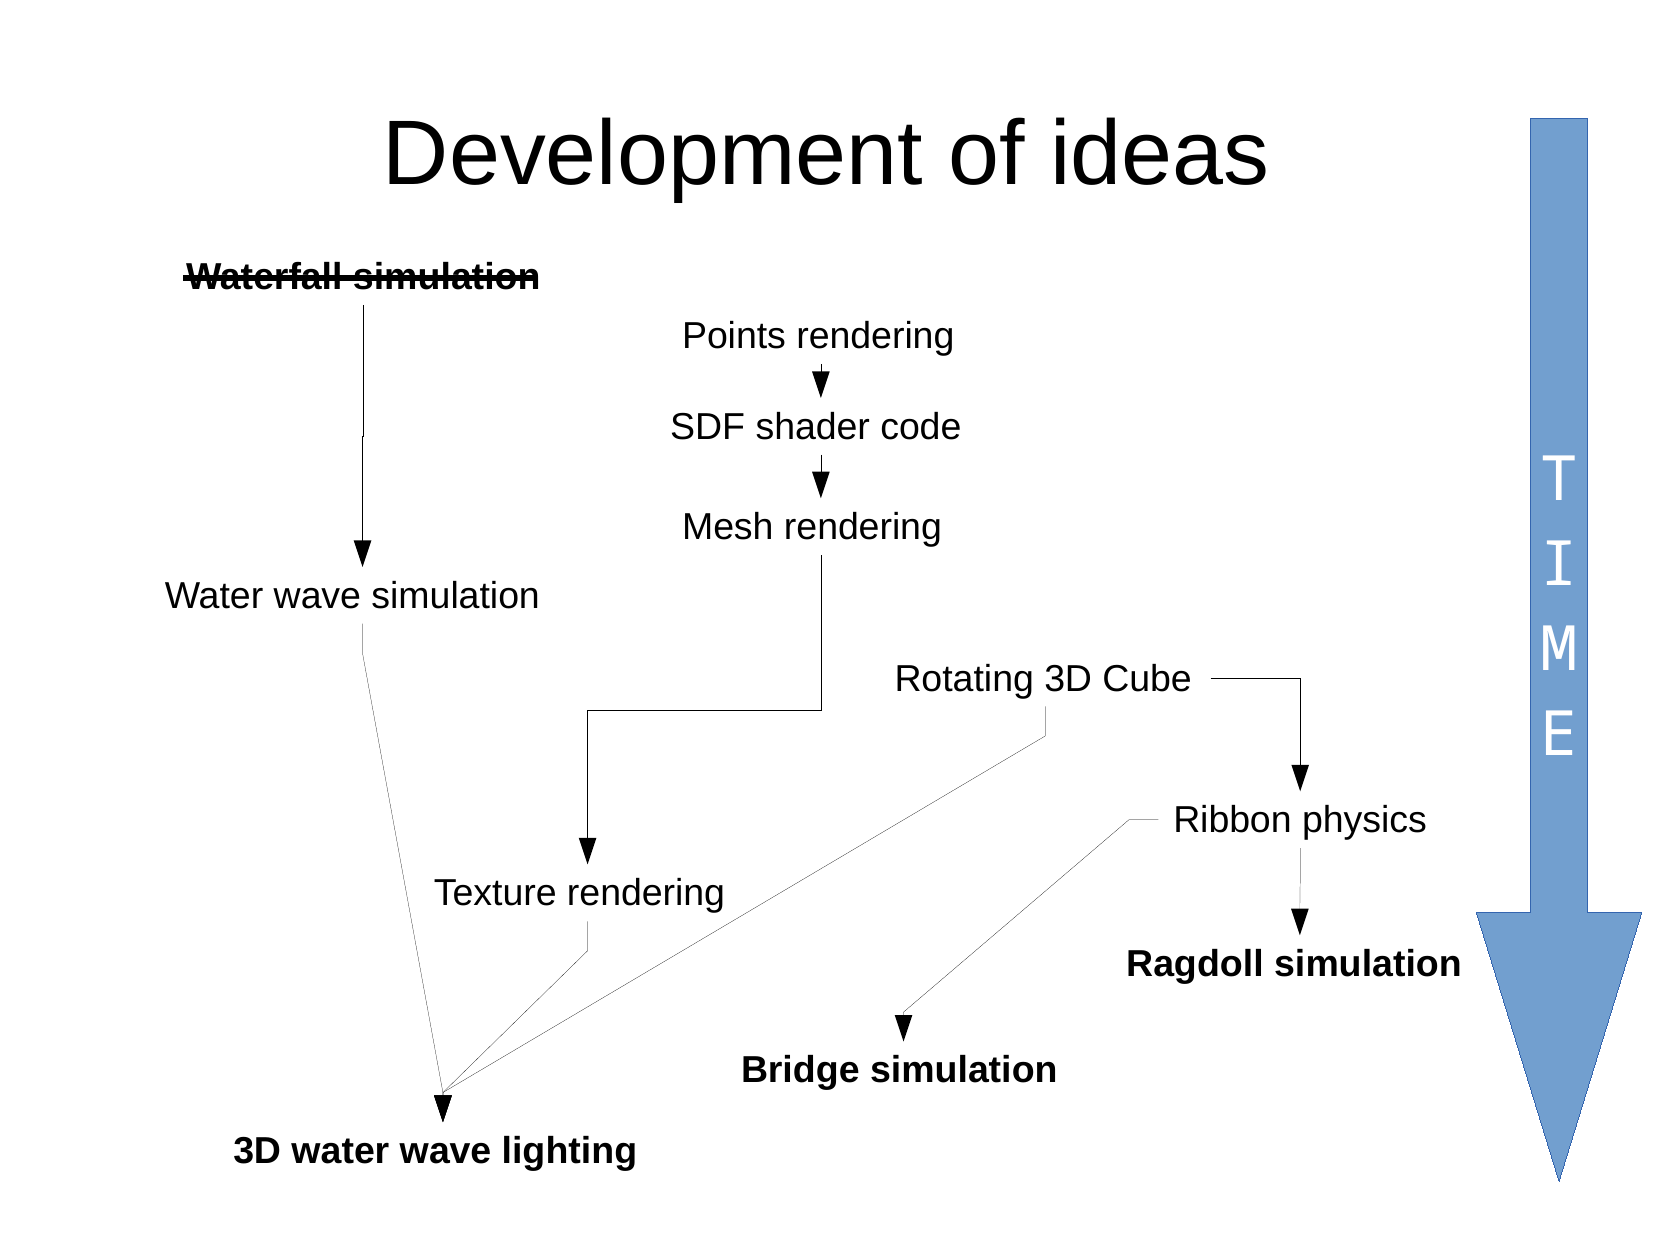

# Development of ideas
T
I
M
E
Waterfall simulation
Points rendering
SDF shader code
Mesh rendering
Water wave simulation
Rotating 3D Cube
Ribbon physics
Texture rendering
Ragdoll simulation
Bridge simulation
3D water wave lighting